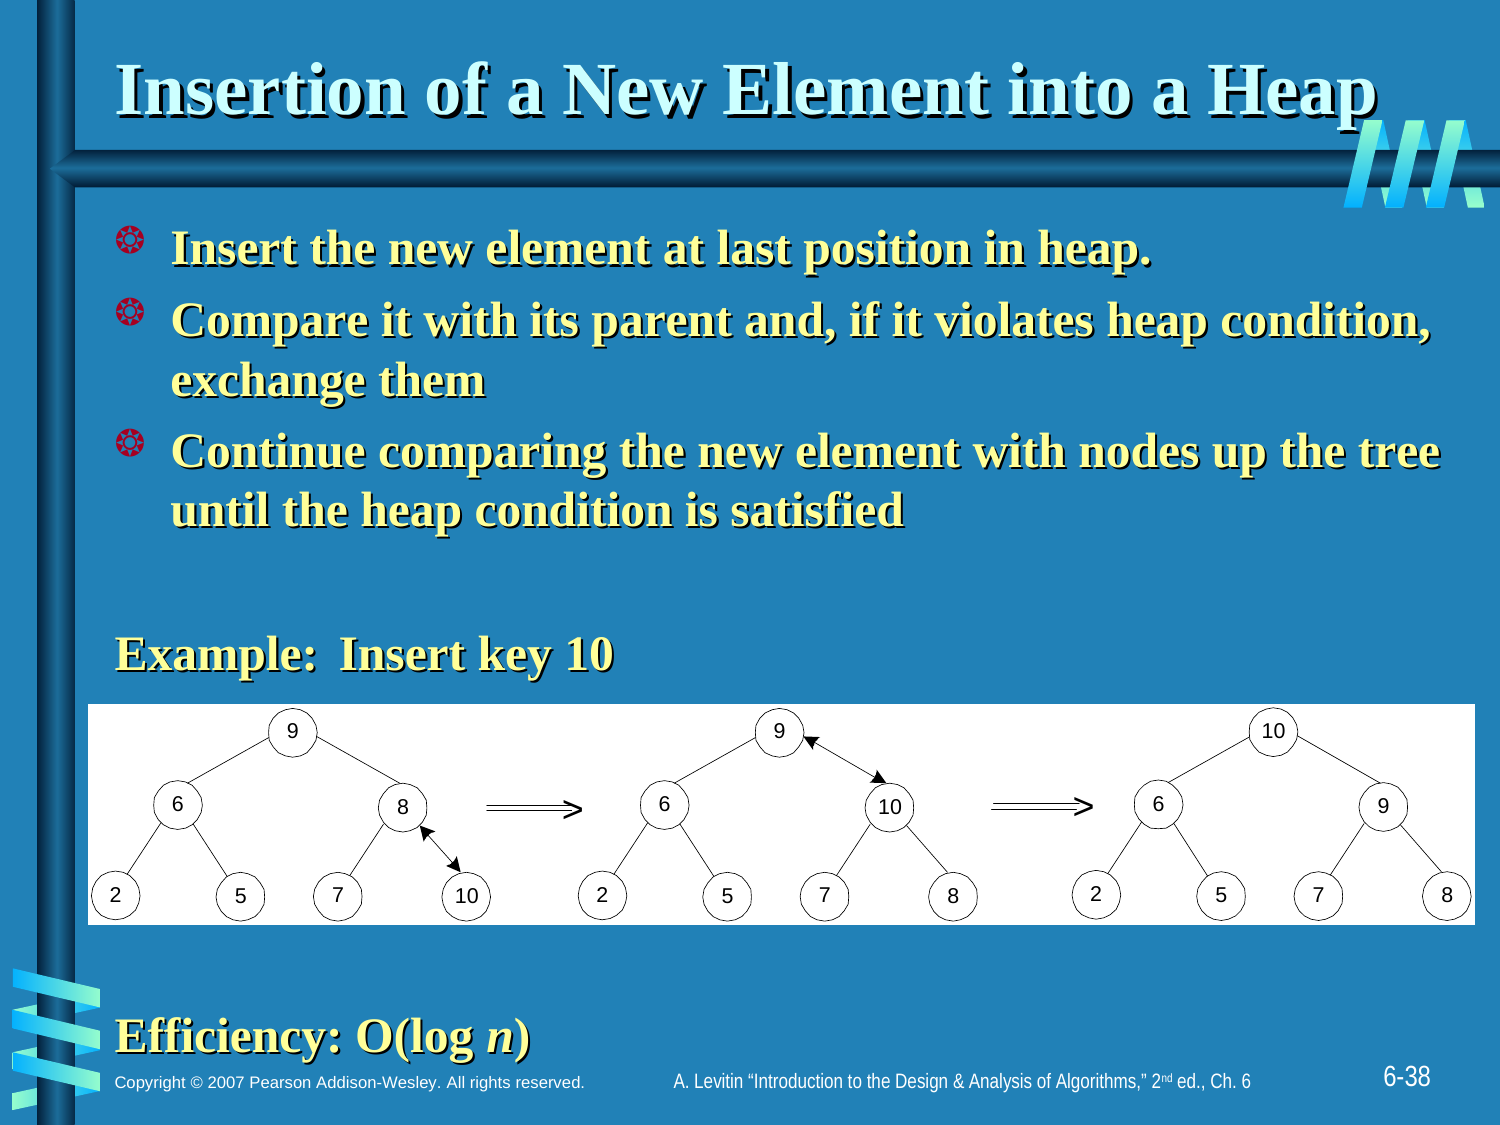

# Insertion of a New Element into a Heap
Insert the new element at last position in heap.
Compare it with its parent and, if it violates heap condition,
exchange them
Continue comparing the new element with nodes up the tree until the heap condition is satisfied
Example: Insert key 10
Efficiency: O(log n)